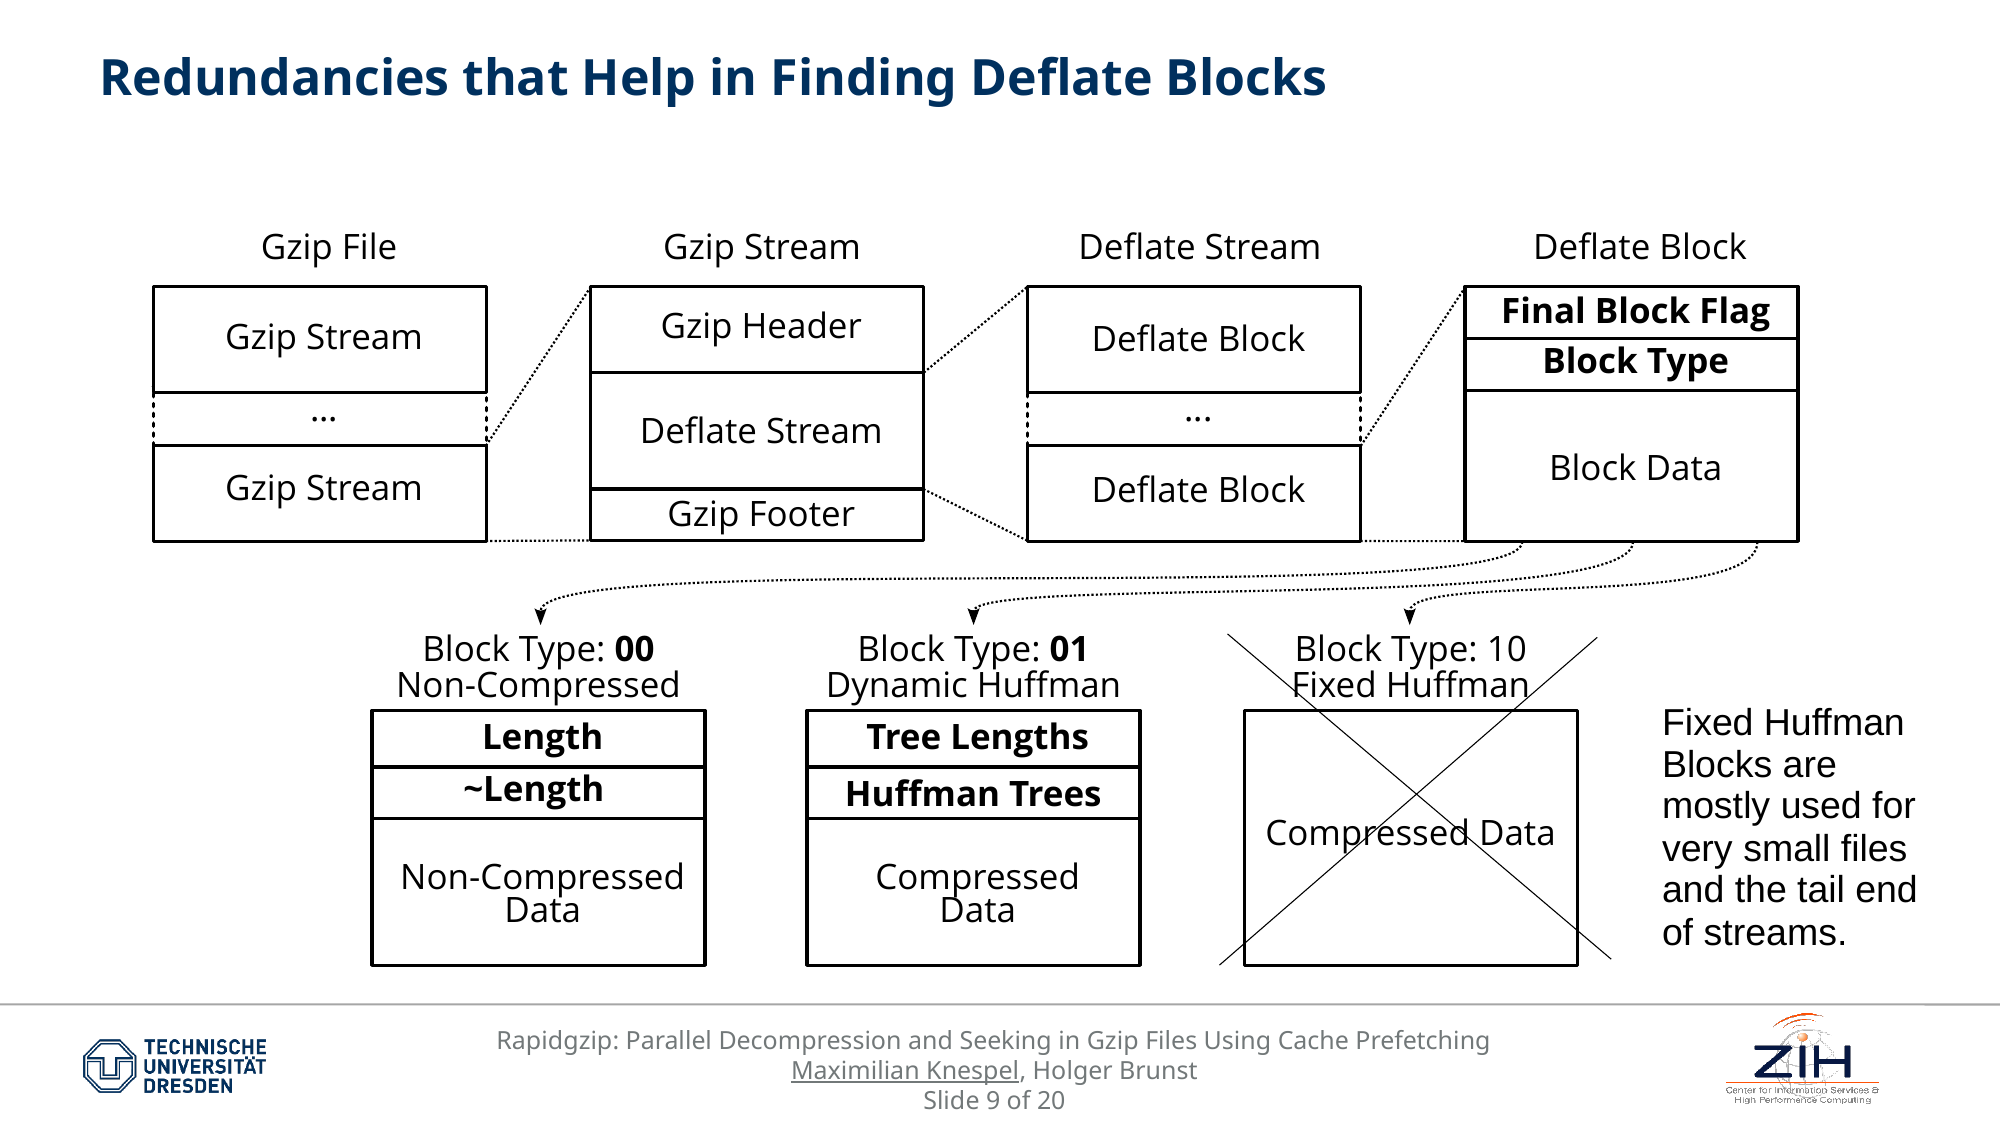

# Redundancies that Help in Finding Deflate Blocks
Fixed Huffman Blocks are mostly used for very small files and the tail end of streams.